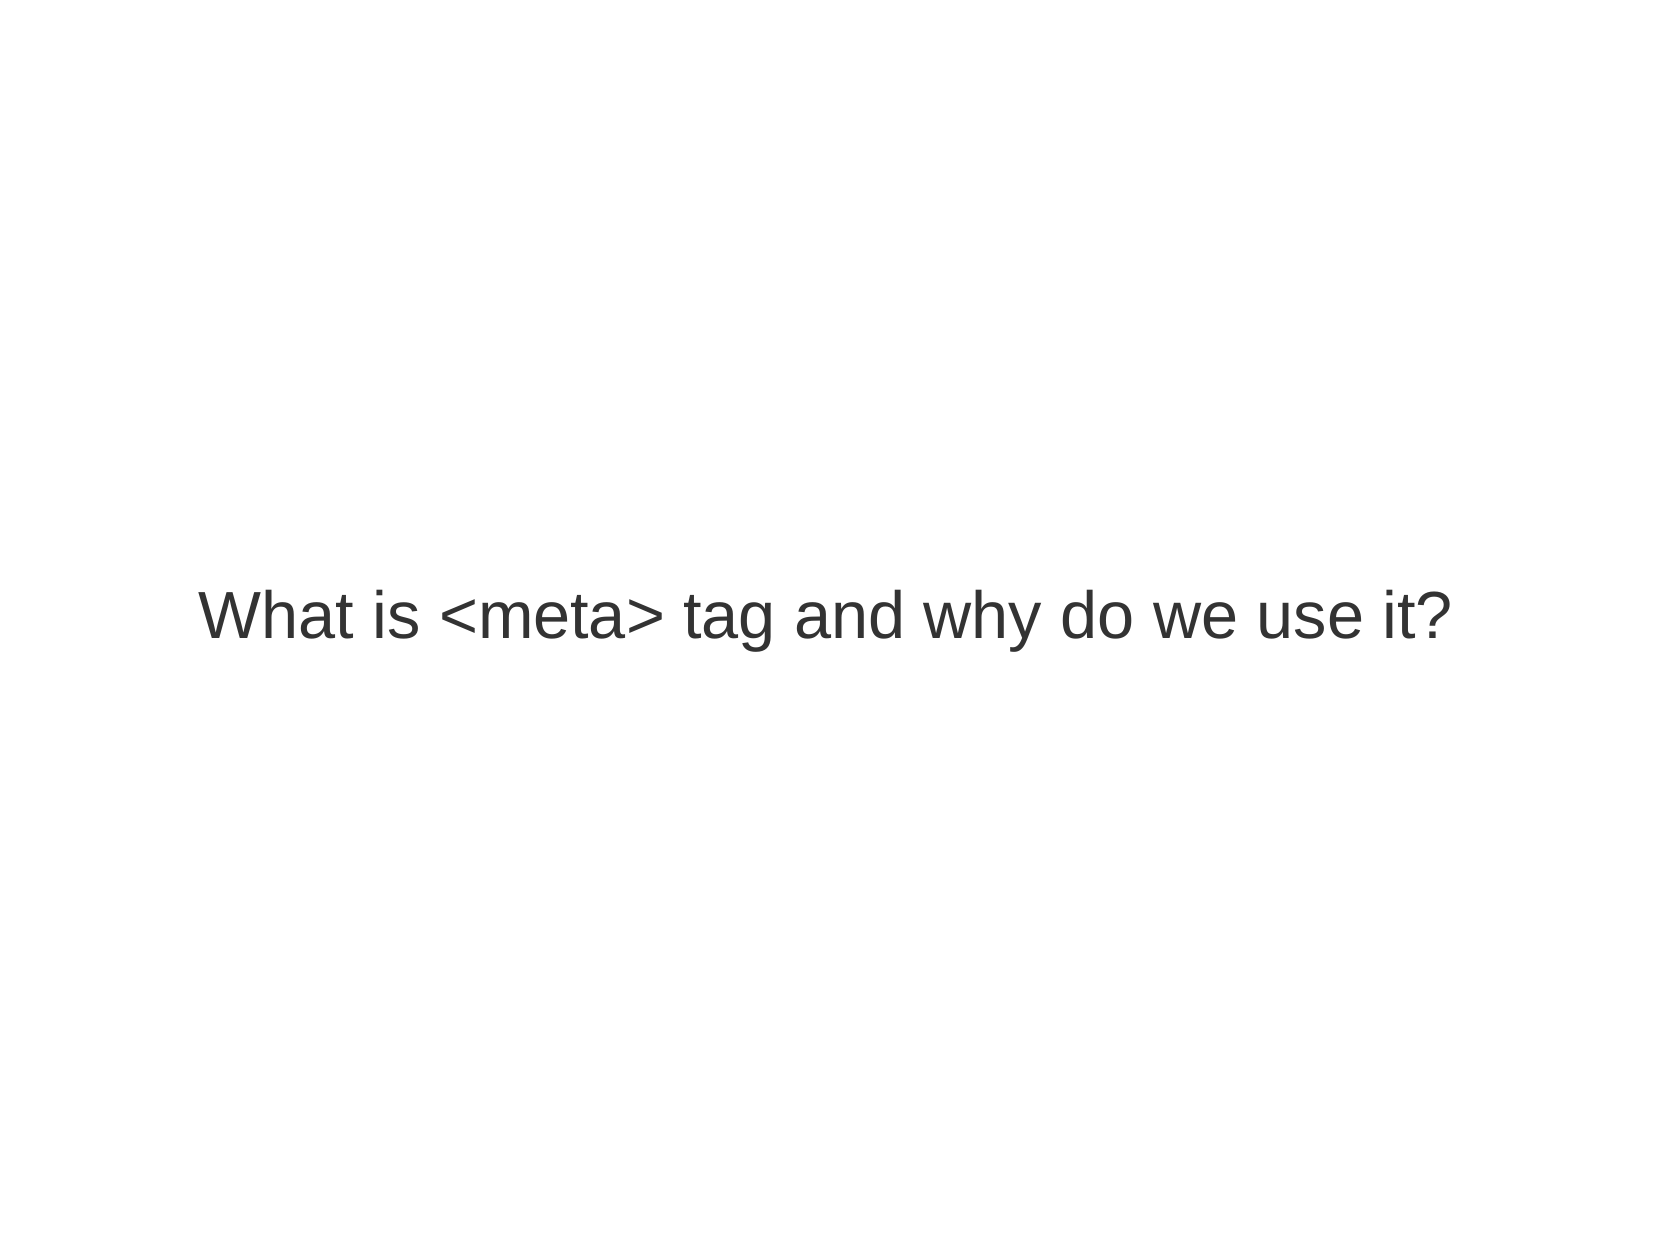

# What is <meta> tag and why do we use it?